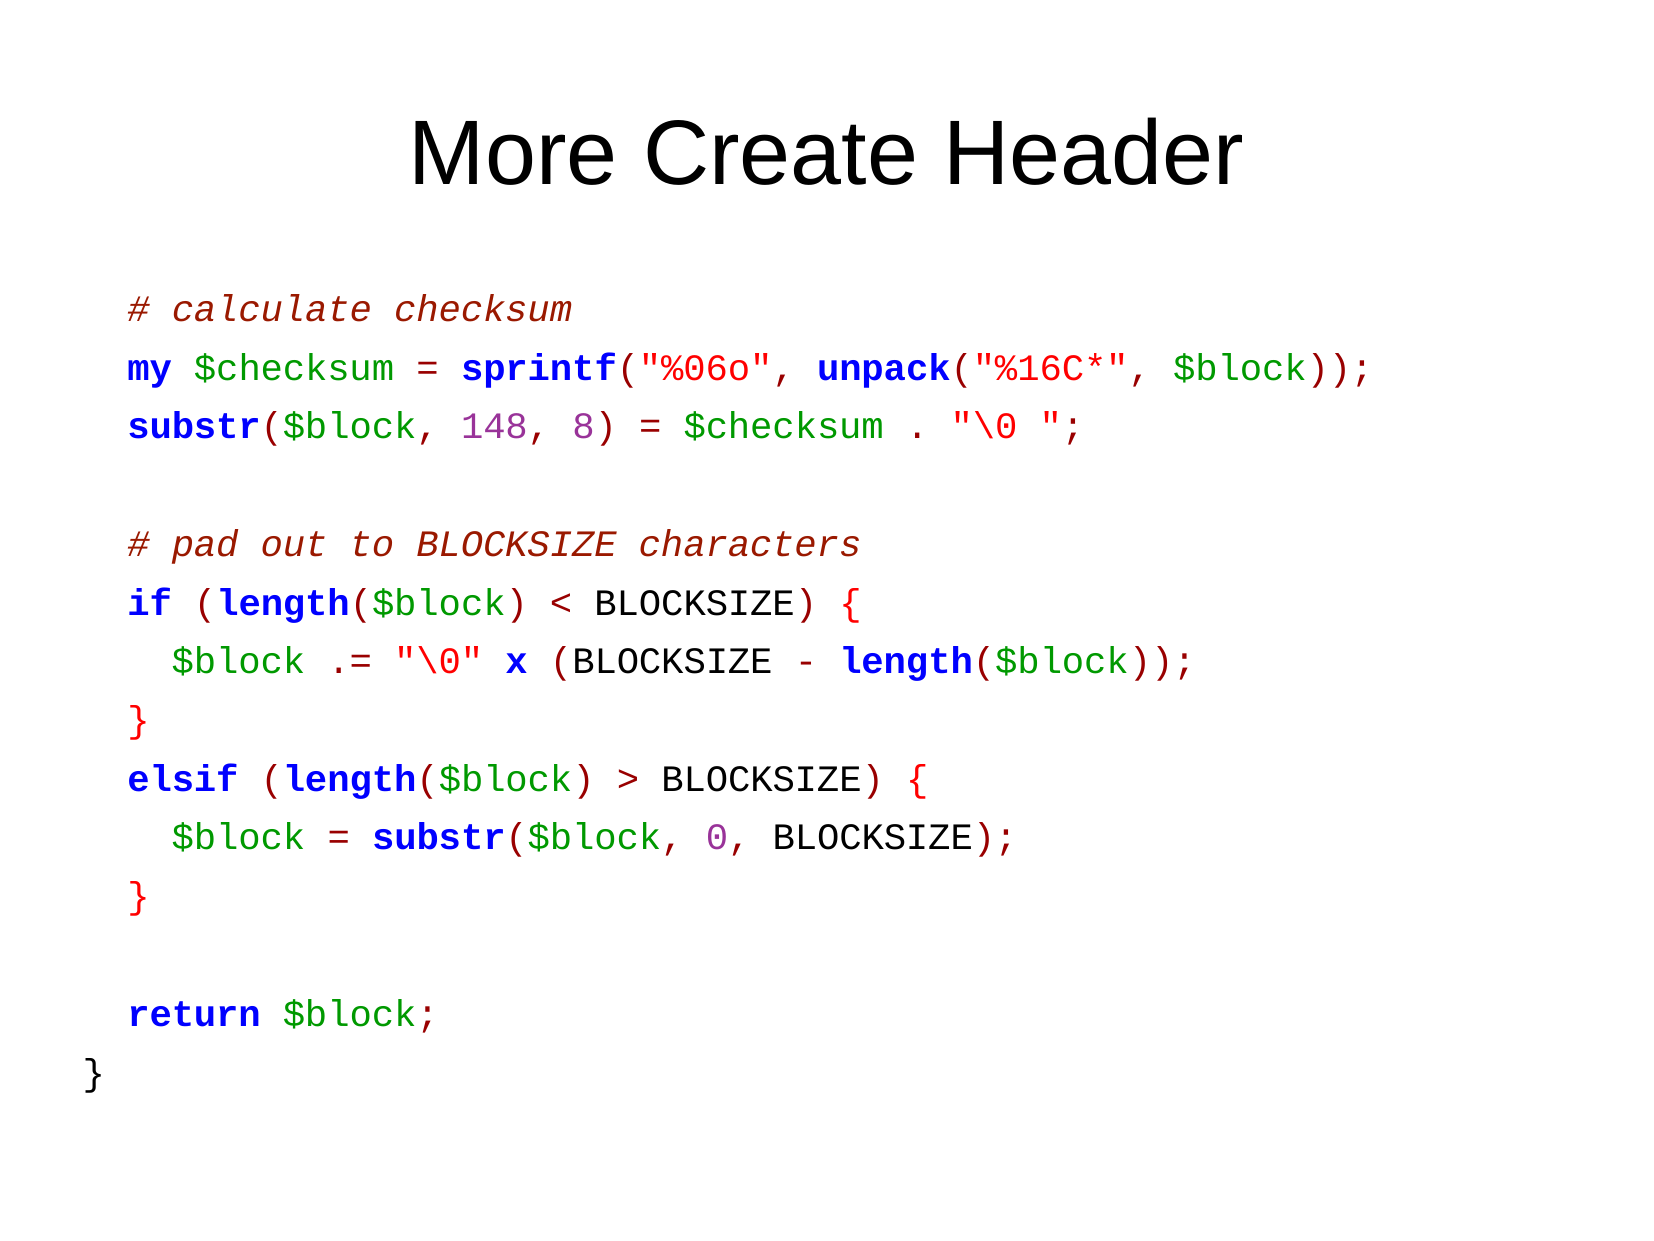

# More Create Header
 # calculate checksum
 my $checksum = sprintf("%06o", unpack("%16C*", $block));
 substr($block, 148, 8) = $checksum . "\0 ";
 # pad out to BLOCKSIZE characters
 if (length($block) < BLOCKSIZE) {
 $block .= "\0" x (BLOCKSIZE - length($block));
 }
 elsif (length($block) > BLOCKSIZE) {
 $block = substr($block, 0, BLOCKSIZE);
 }
 return $block;
}